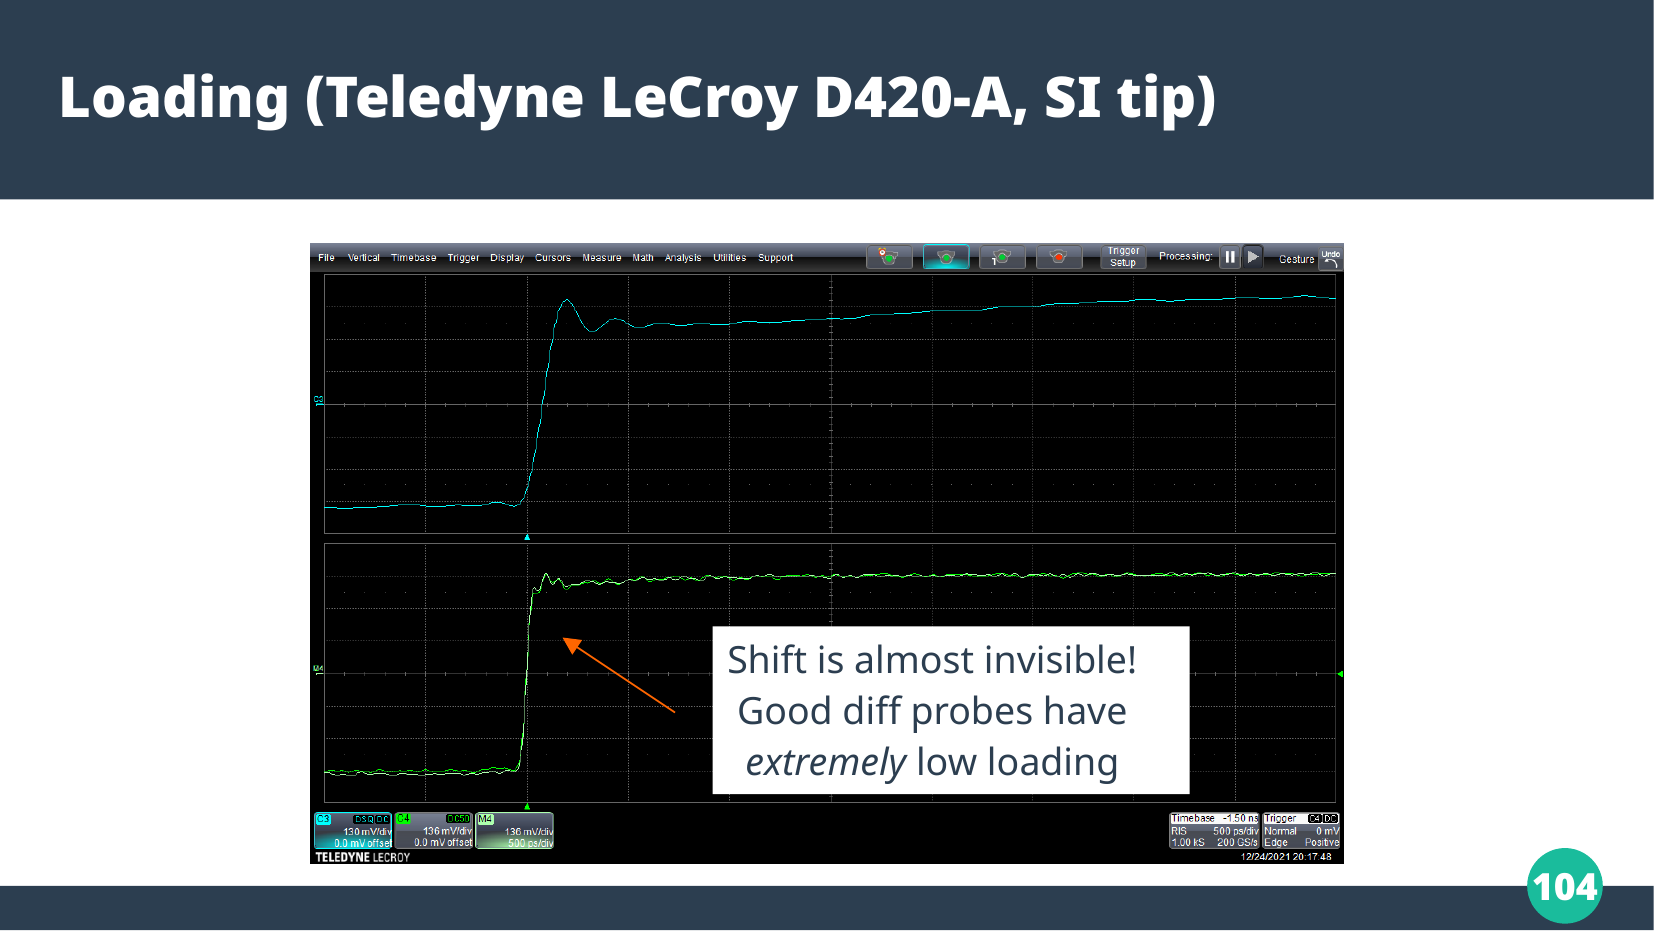

# Loading (Teledyne LeCroy D420-A, SI tip)
Shift is almost invisible!
Good diff probes have
extremely low loading